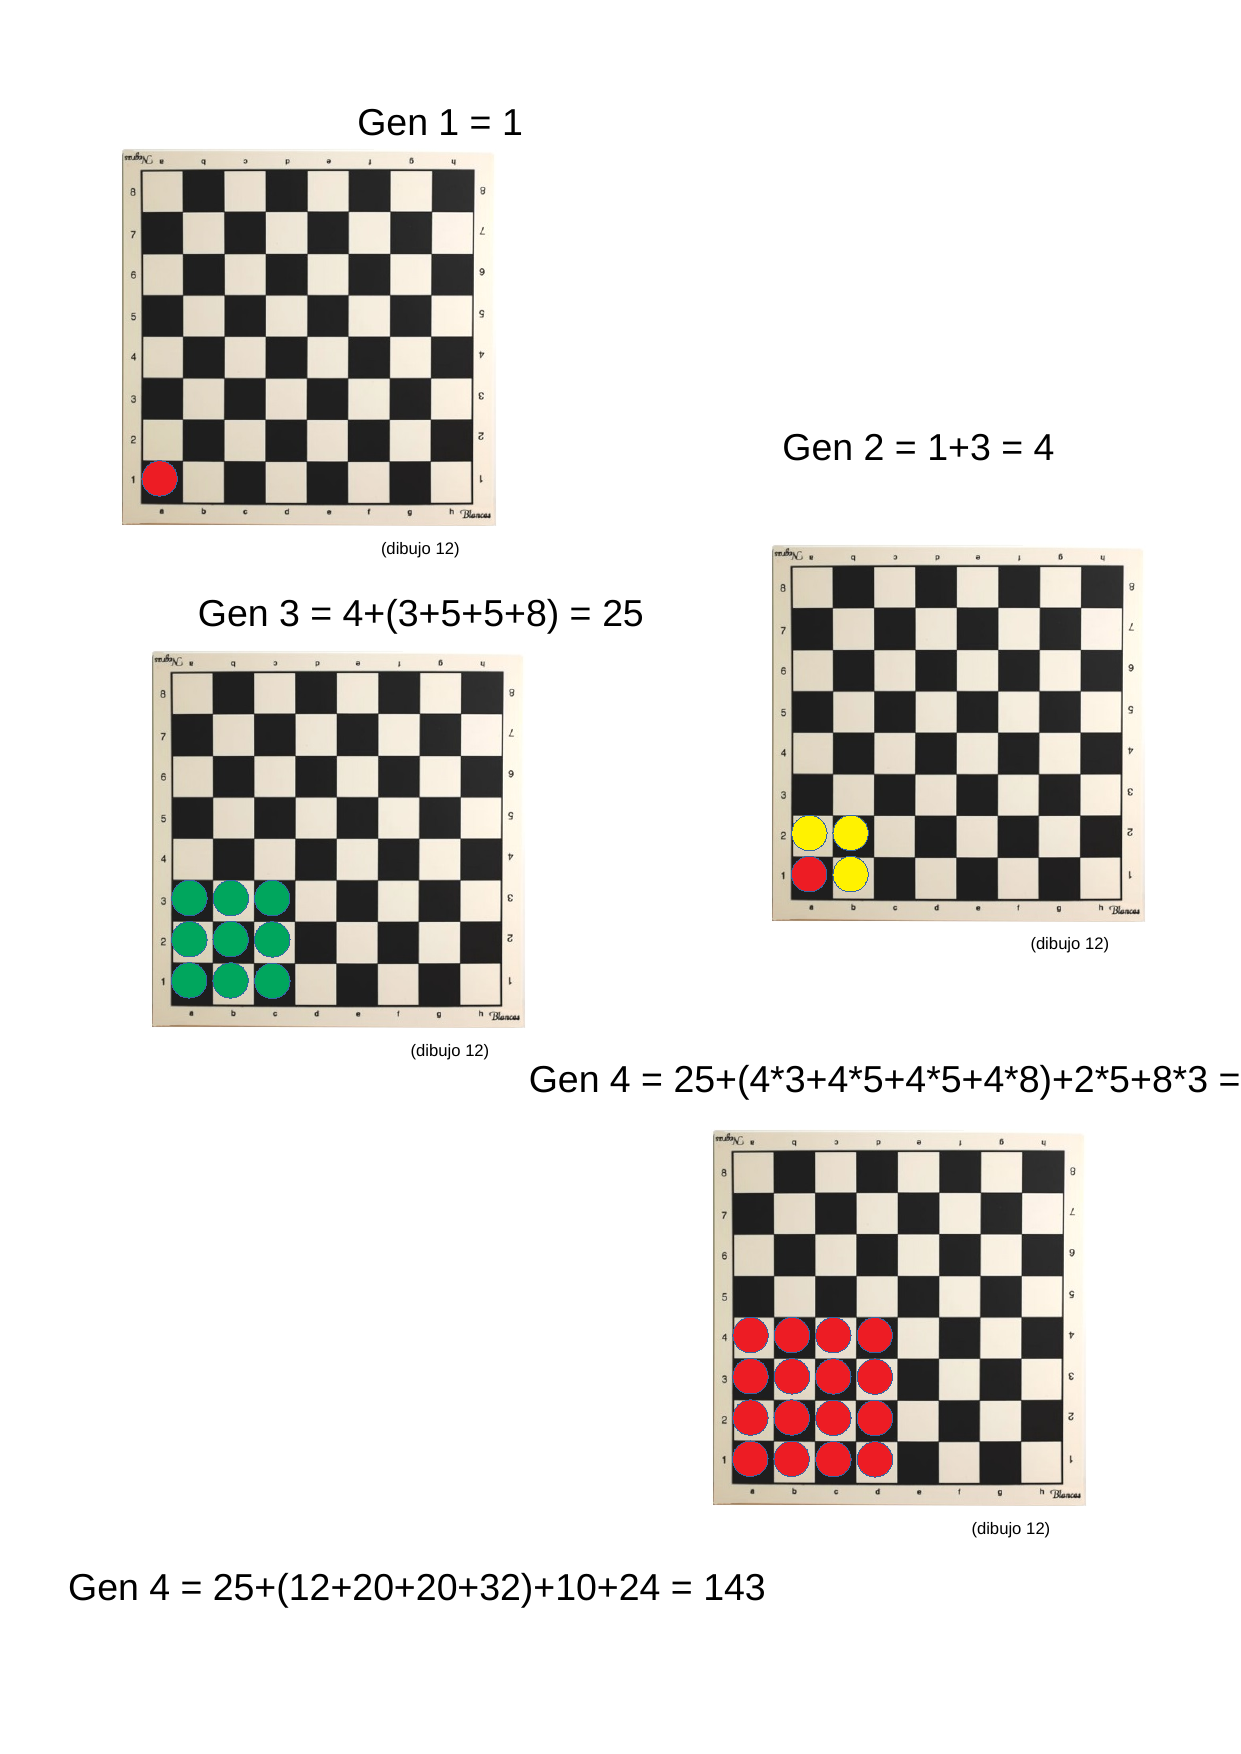

Gen 1 = 1
Gen 2 = 1+3 = 4
(dibujo 12)
Gen 3 = 4+(3+5+5+8) = 25
(dibujo 12)
(dibujo 12)
Gen 4 = 25+(4*3+4*5+4*5+4*8)+2*5+8*3 = 25
(dibujo 12)
Gen 4 = 25+(12+20+20+32)+10+24 = 143